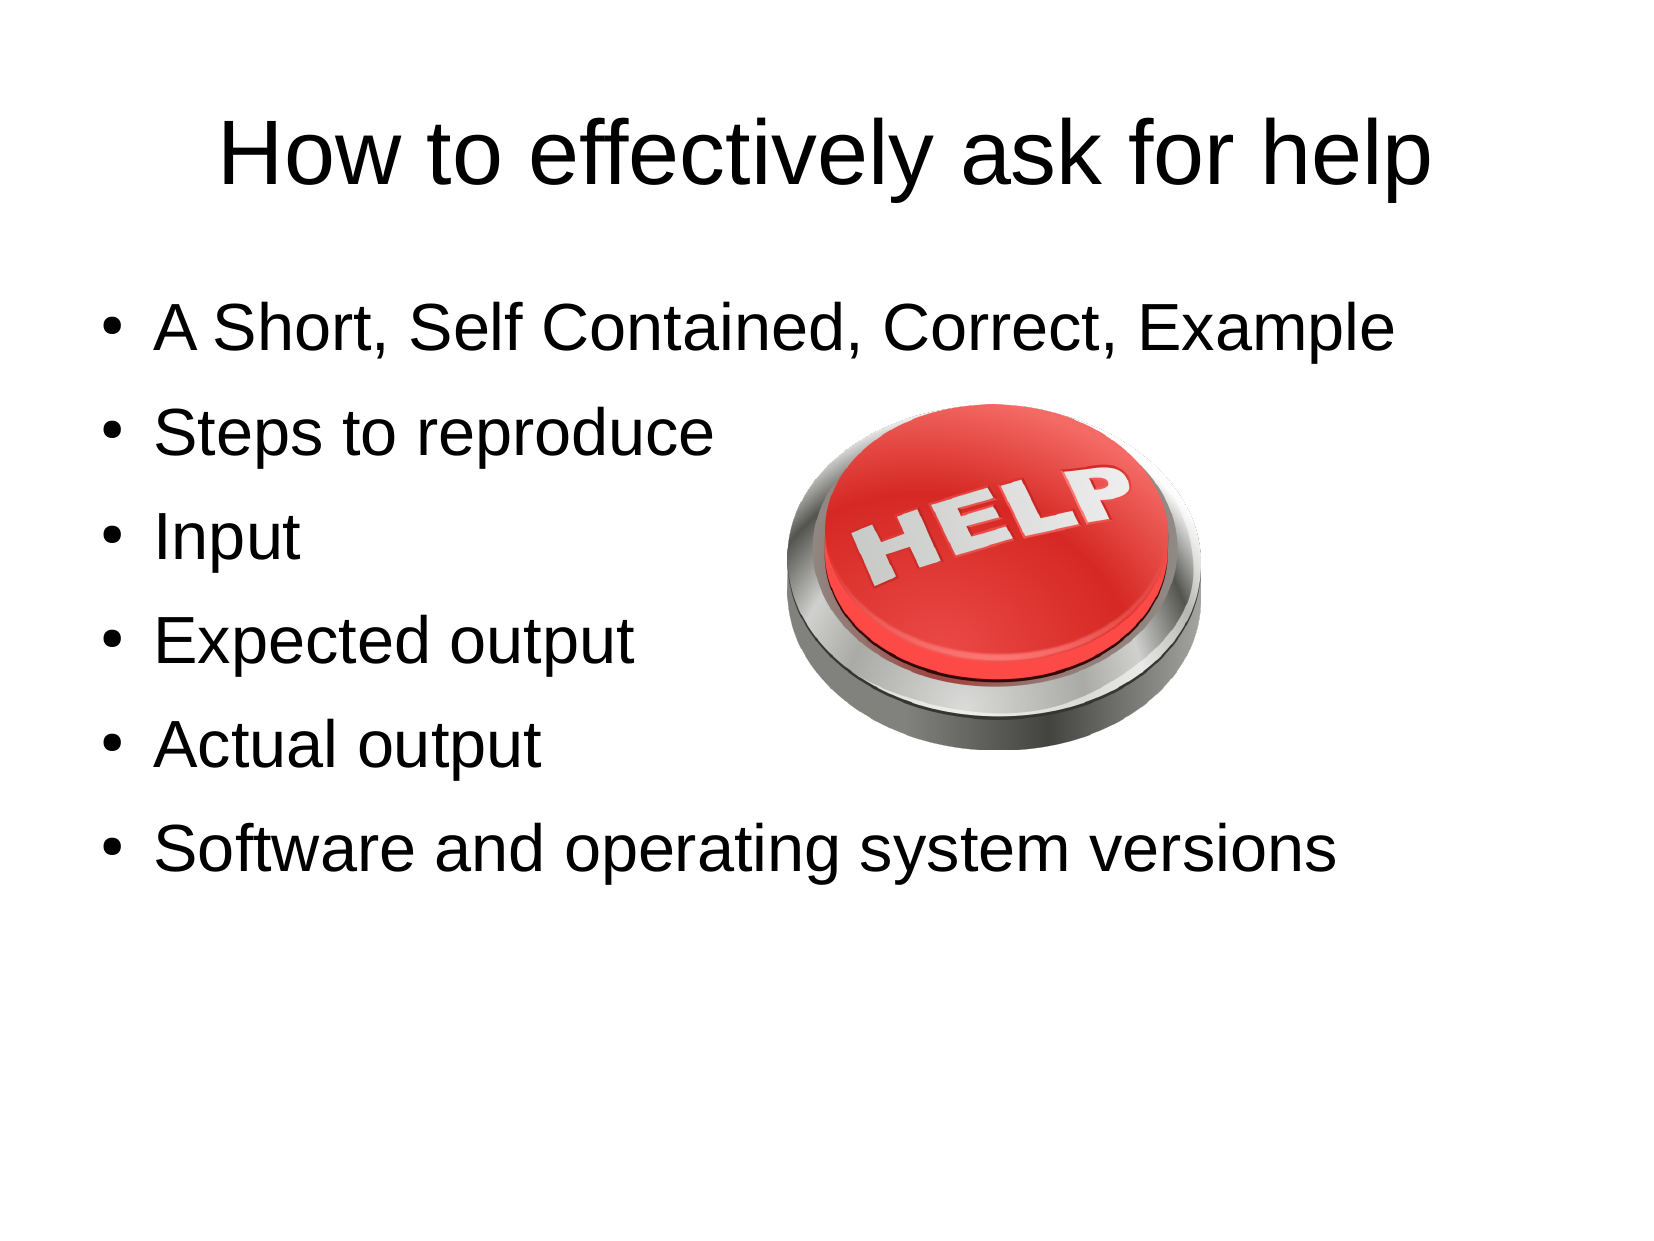

# How to effectively ask for help
A Short, Self Contained, Correct, Example
Steps to reproduce
Input
Expected output
Actual output
Software and operating system versions